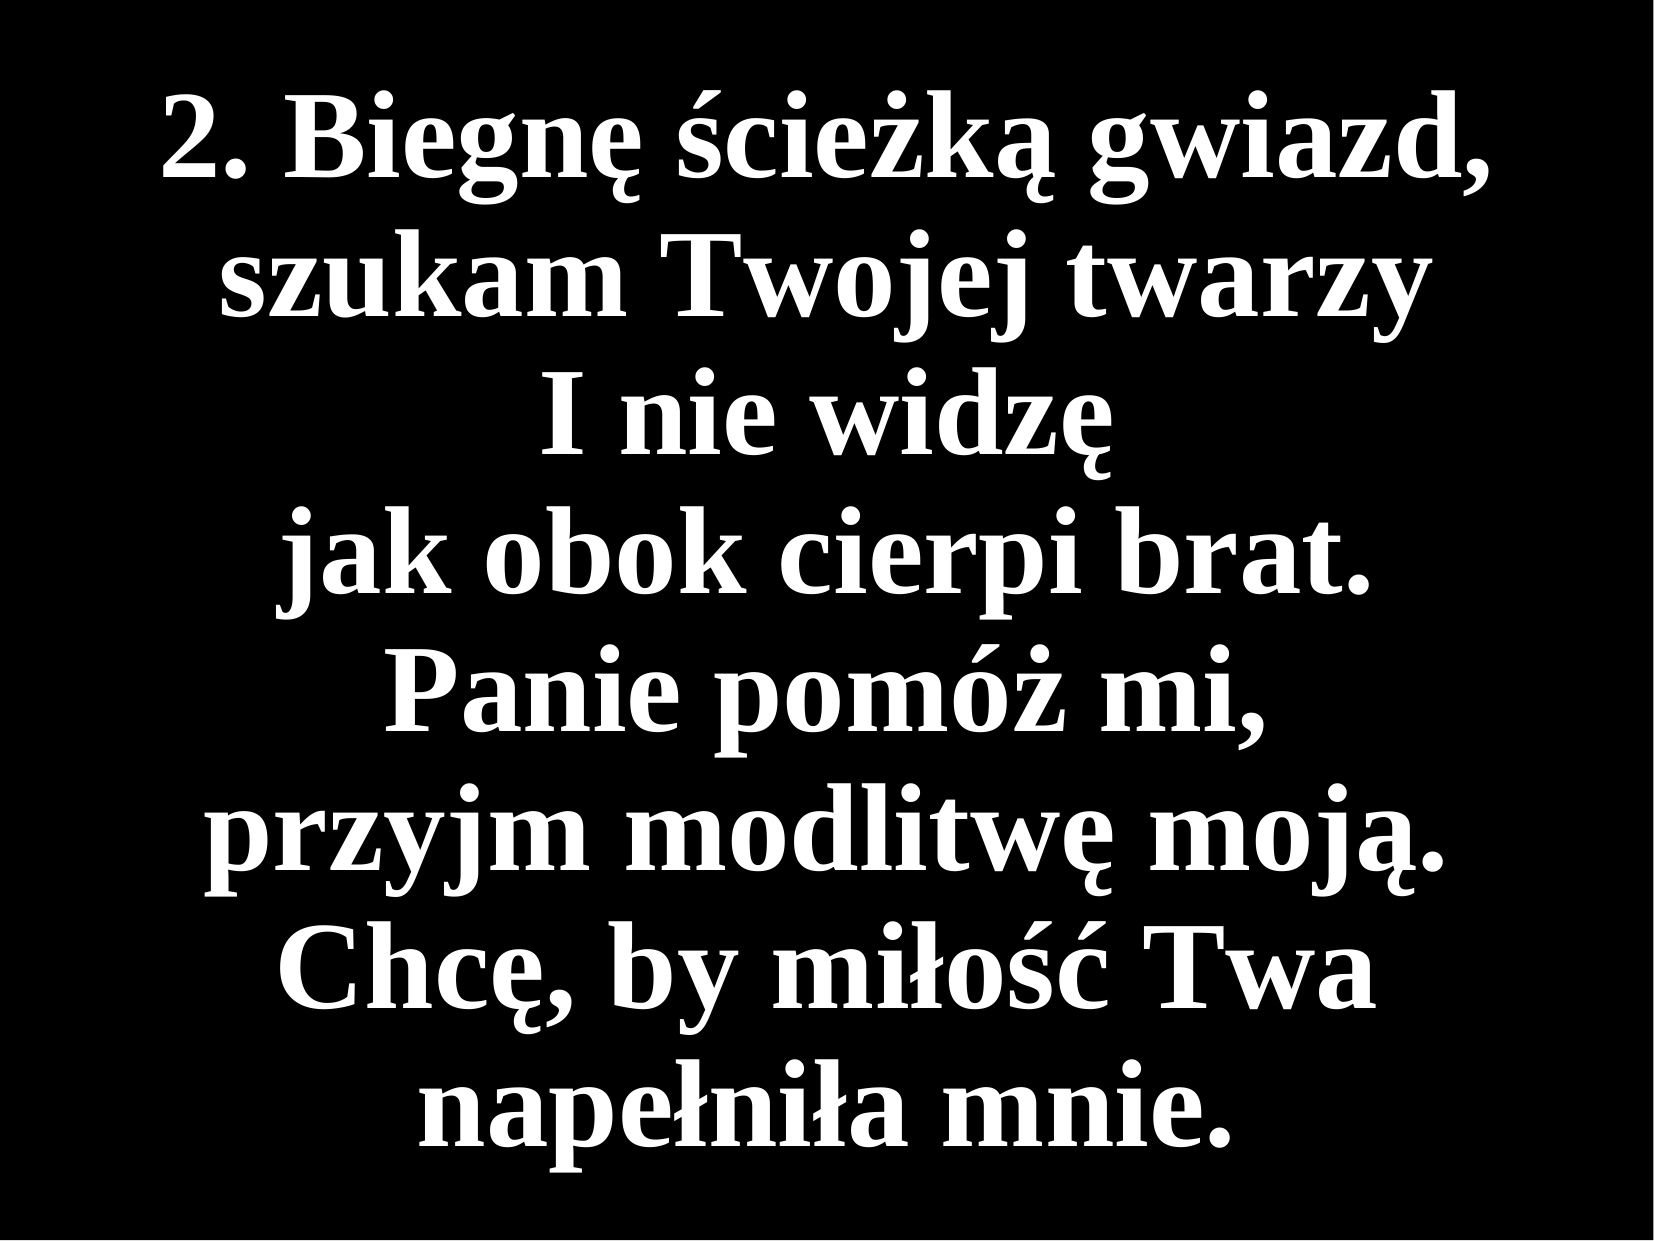

# 2. Biegnę ścieżką gwiazd, szukam Twojej twarzy I nie widzę jak obok cierpi brat. Panie pomóż mi, przyjm modlitwę moją. Chcę, by miłość Twa napełniła mnie.